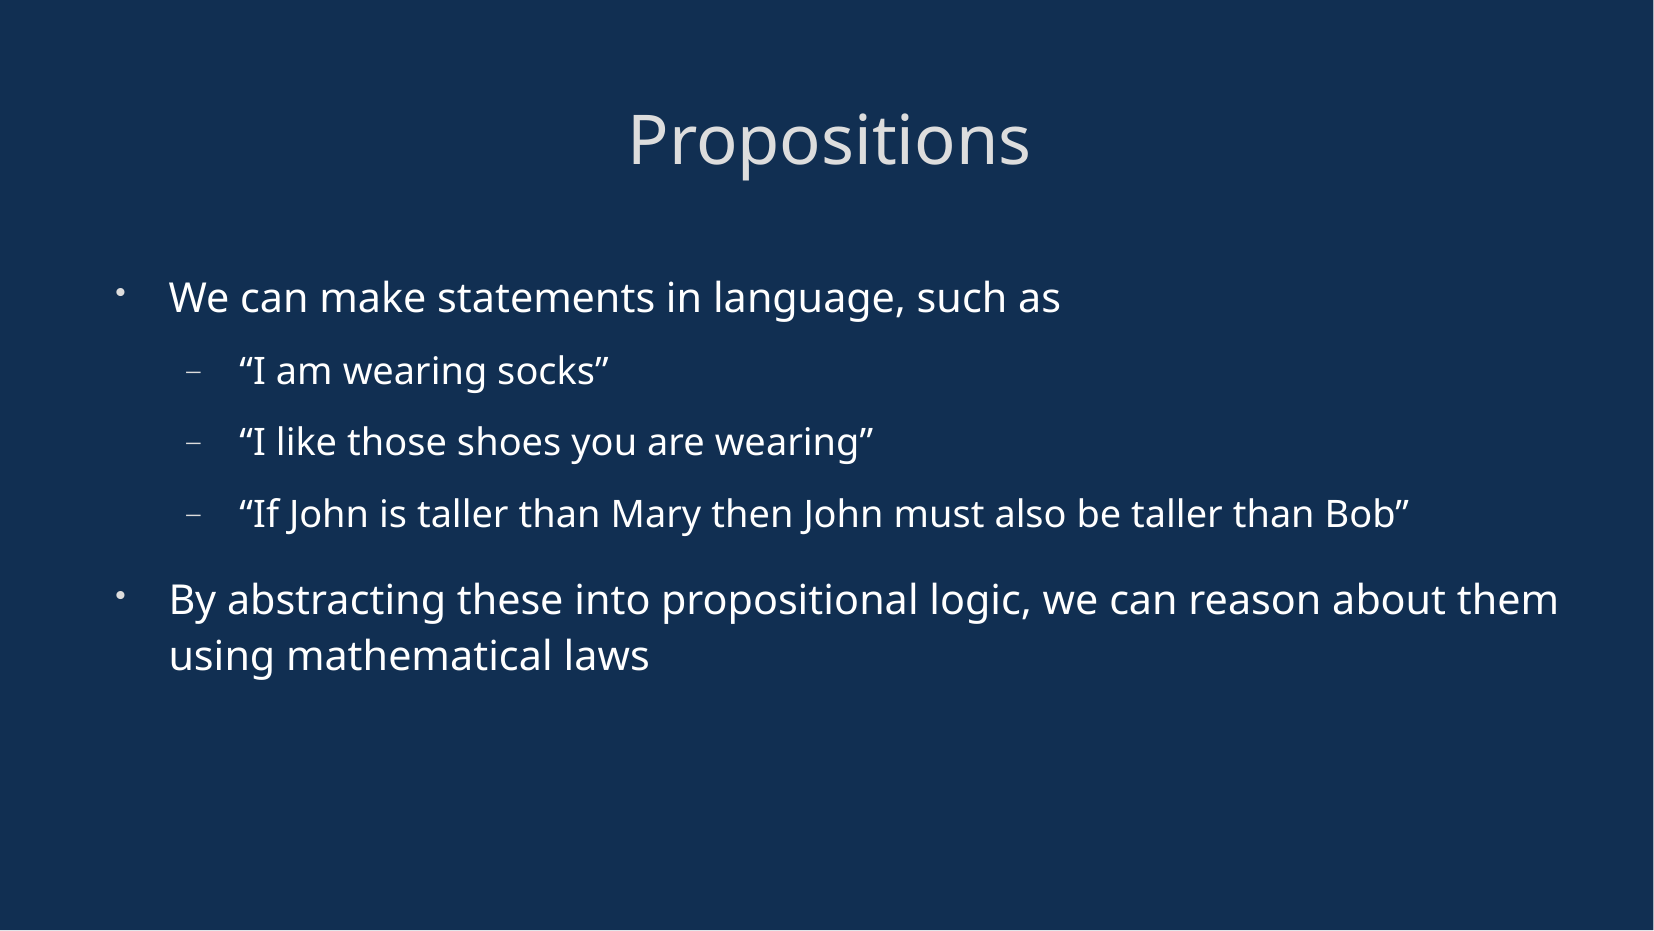

# Propositions
We can make statements in language, such as
“I am wearing socks”
“I like those shoes you are wearing”
“If John is taller than Mary then John must also be taller than Bob”
By abstracting these into propositional logic, we can reason about them using mathematical laws